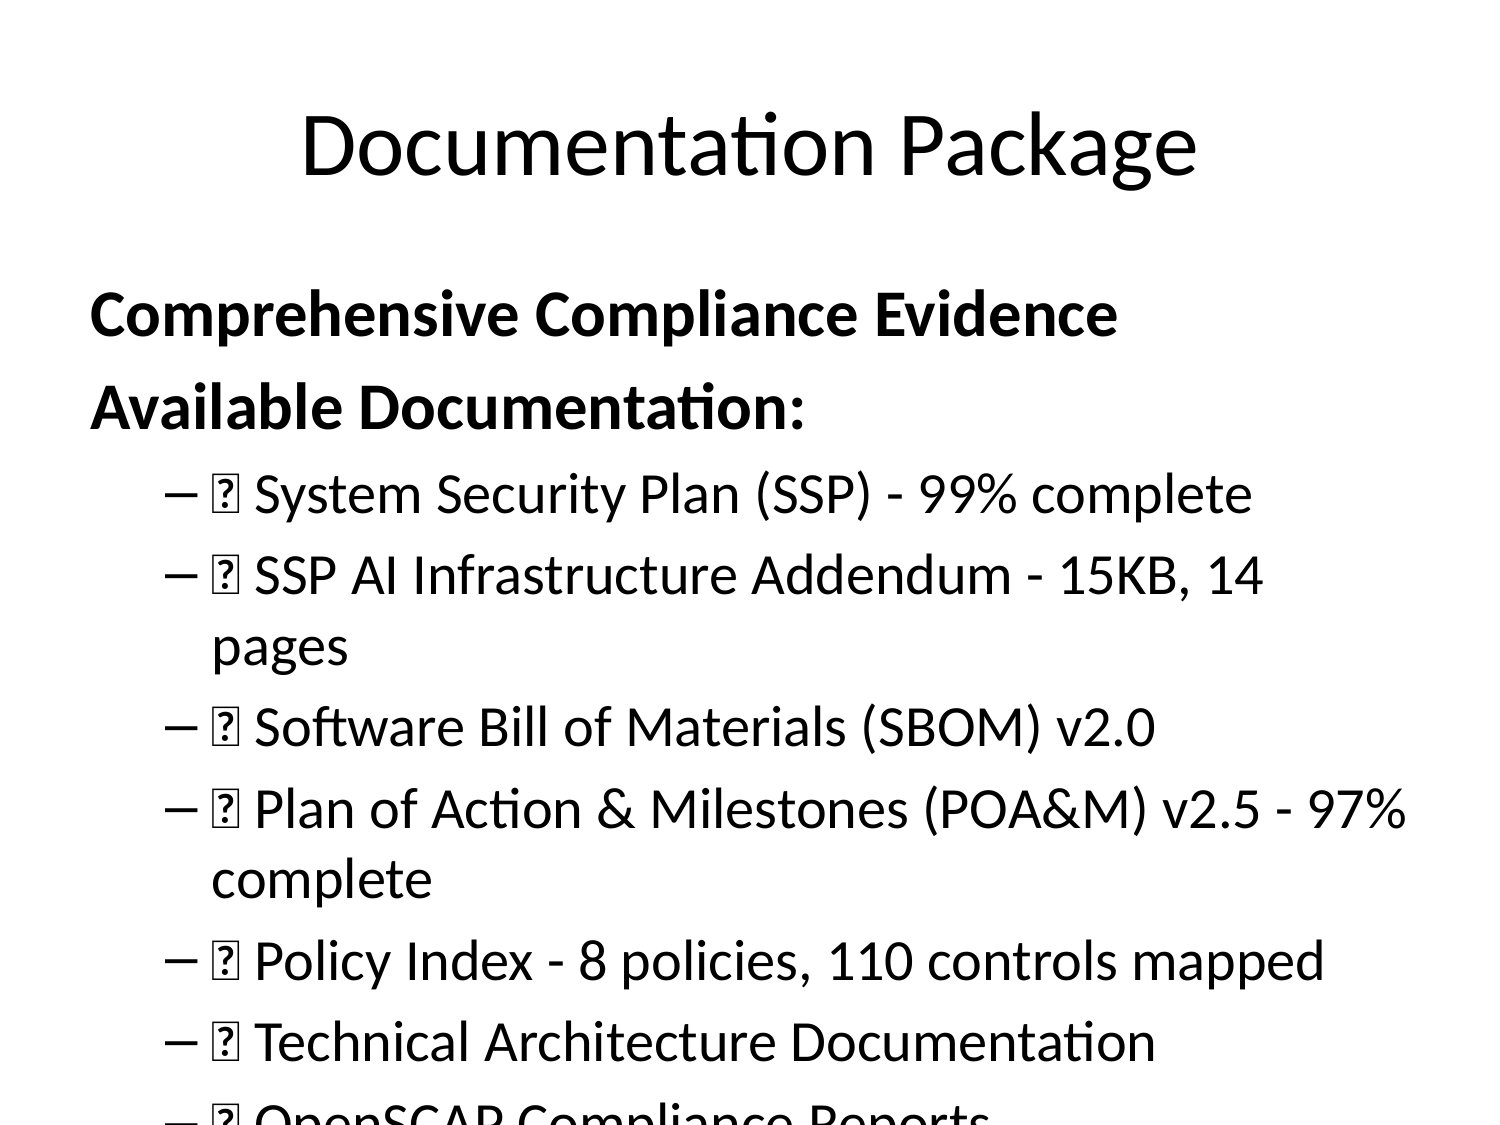

# Documentation Package
Comprehensive Compliance Evidence
Available Documentation:
✅ System Security Plan (SSP) - 99% complete
✅ SSP AI Infrastructure Addendum - 15KB, 14 pages
✅ Software Bill of Materials (SBOM) v2.0
✅ Plan of Action & Milestones (POA&M) v2.5 - 97% complete
✅ Policy Index - 8 policies, 110 controls mapped
✅ Technical Architecture Documentation
✅ OpenSCAP Compliance Reports
✅ Audit Evidence Package
✅ Housekeeping Summary (December 2025)
All documentation web-accessible via Policy Index Dashboard